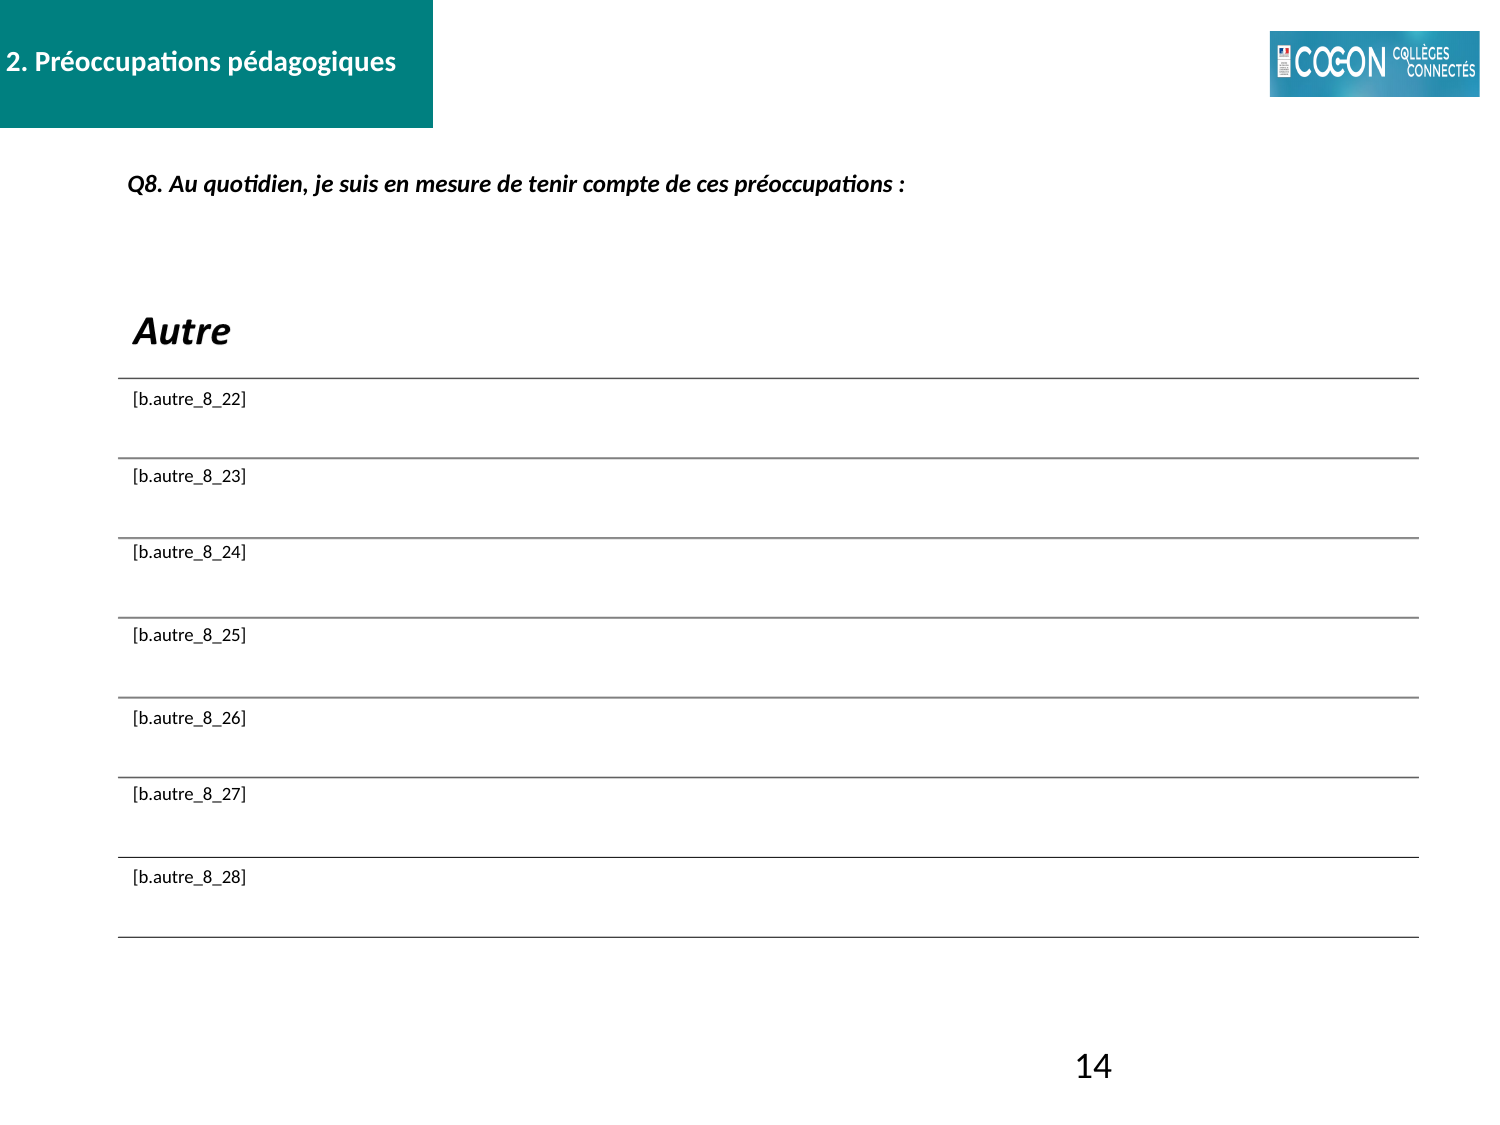

2. Préoccupations pédagogiques
Q8. Au quotidien, je suis en mesure de tenir compte de ces préoccupations :
[b.autre_8_22]
[b.autre_8_23]
[b.autre_8_24]
[b.autre_8_25]
[b.autre_8_26]
[b.autre_8_27]
[b.autre_8_28]